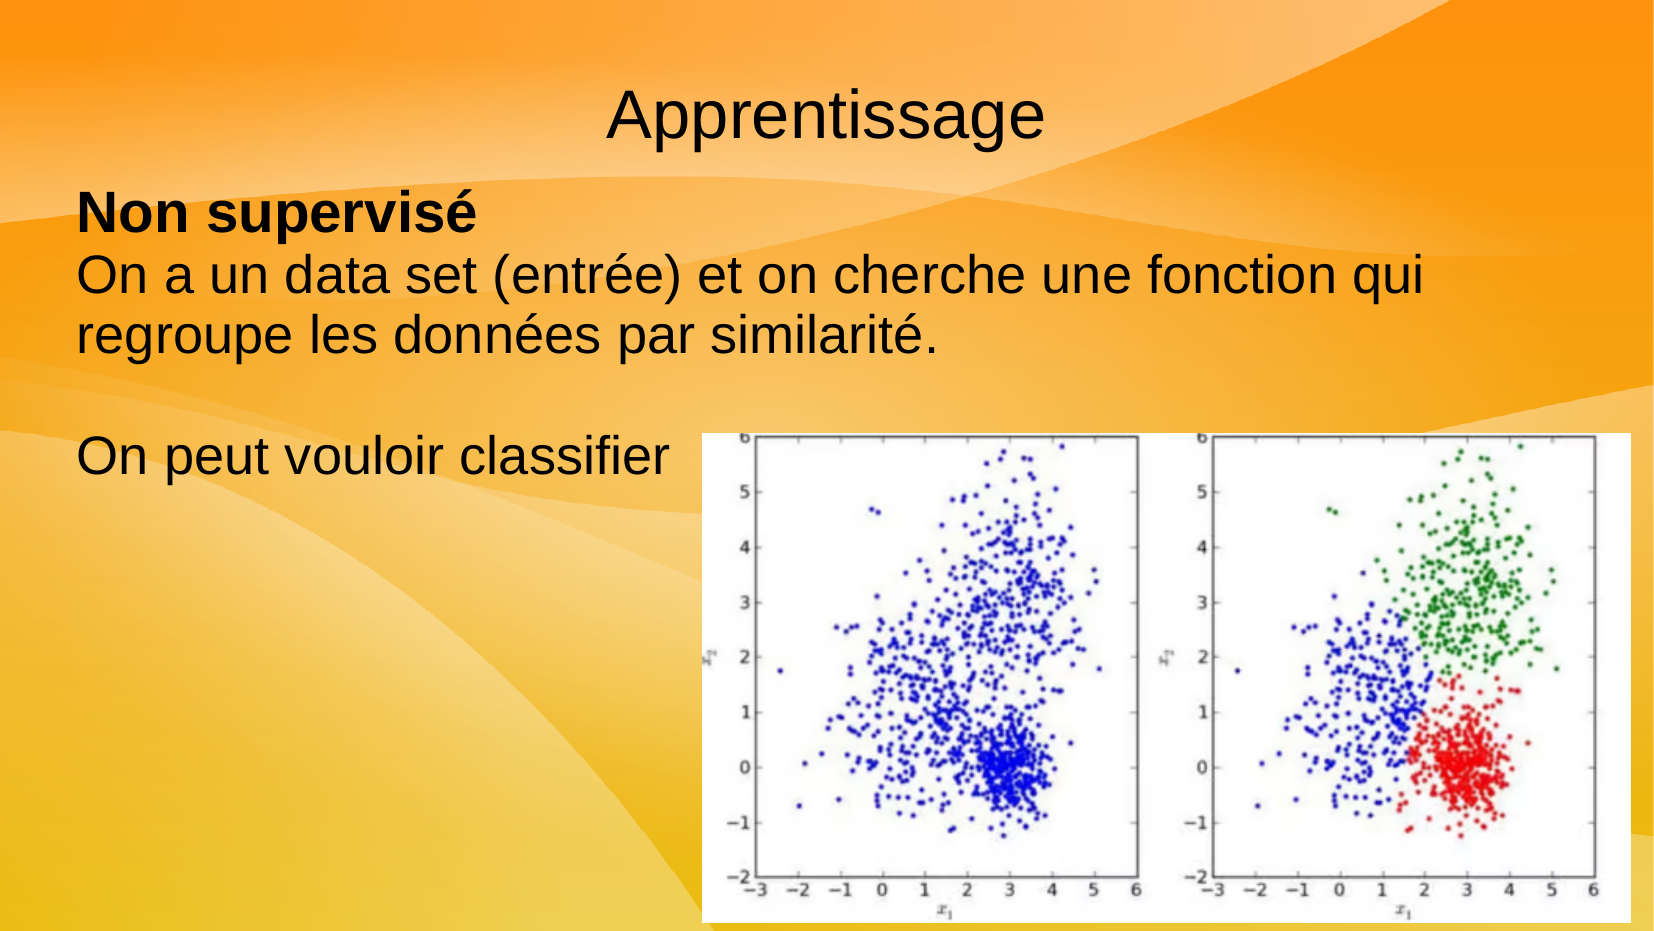

# Apprentissage
Non supervisé
On a un data set (entrée) et on cherche une fonction qui regroupe les données par similarité.
On peut vouloir classifier